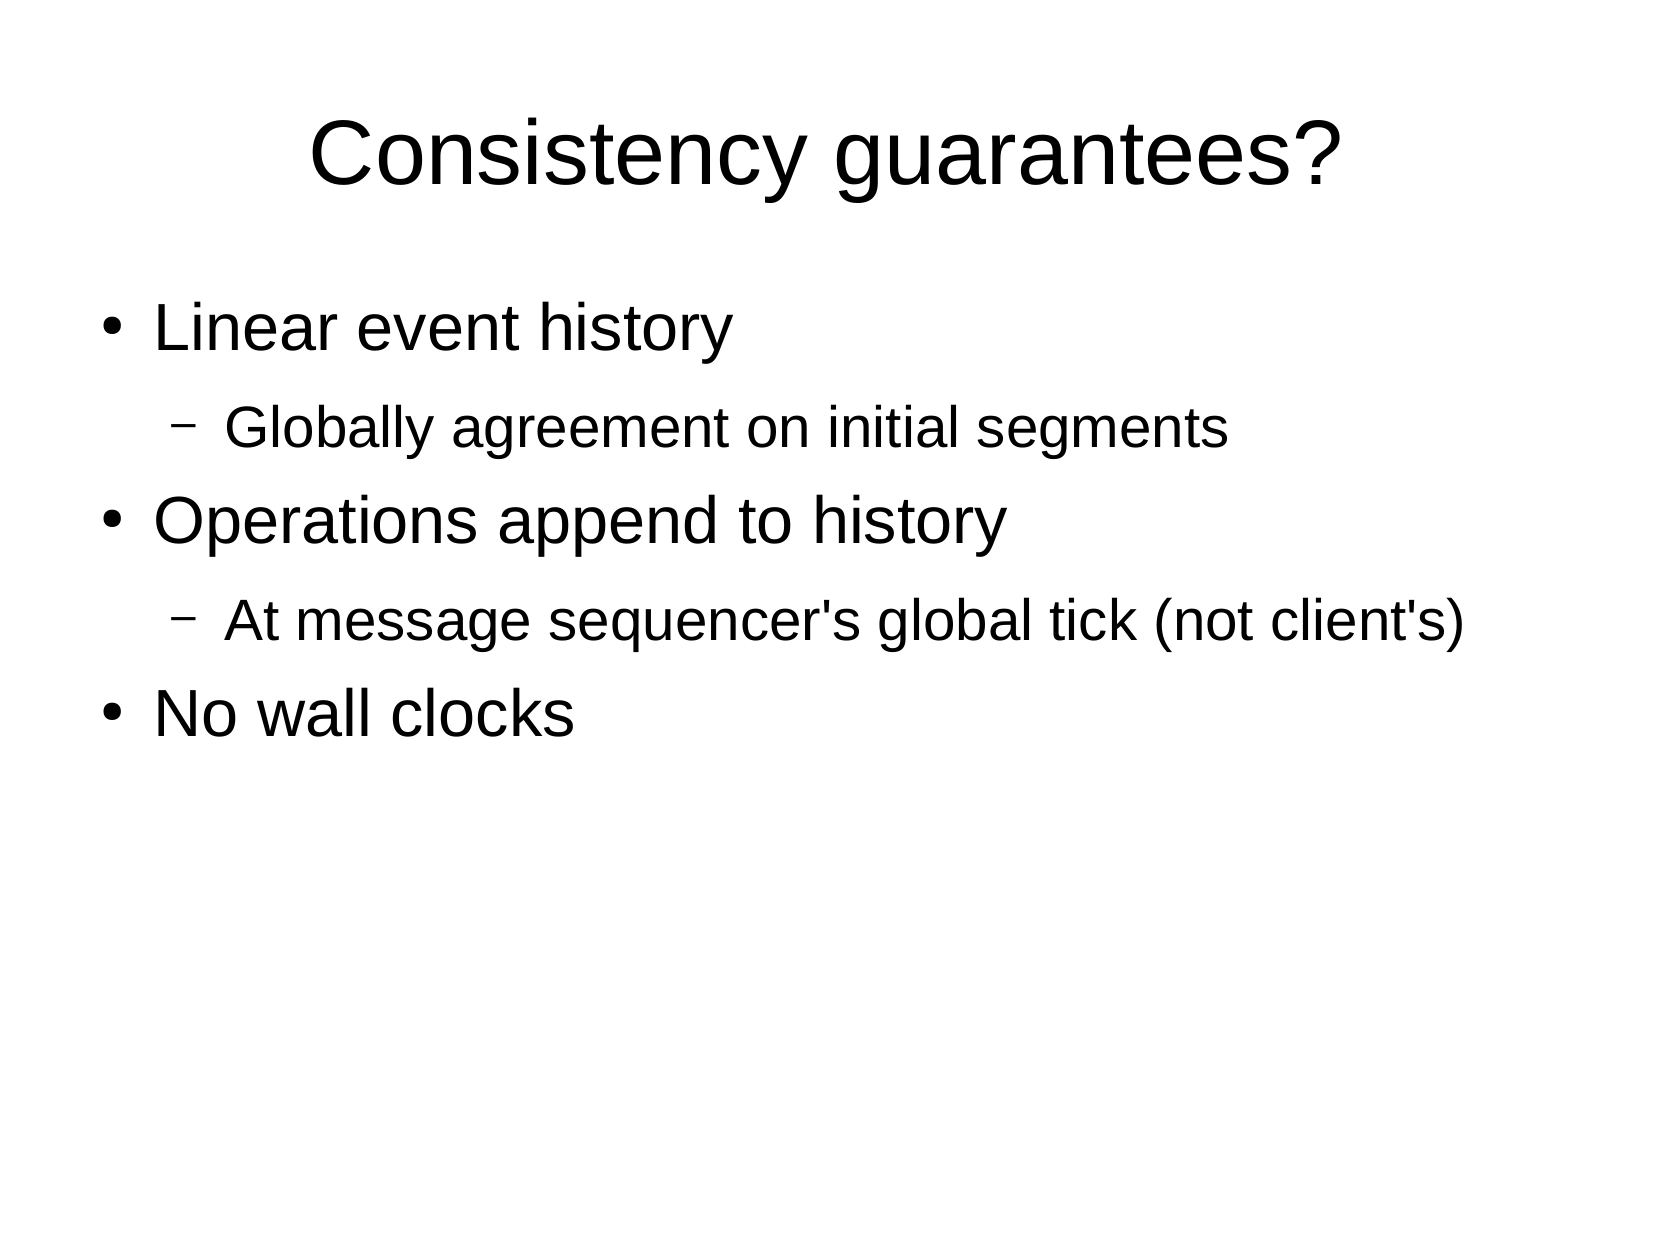

# Consistency guarantees?
Linear event history
Globally agreement on initial segments
Operations append to history
At message sequencer's global tick (not client's)
No wall clocks